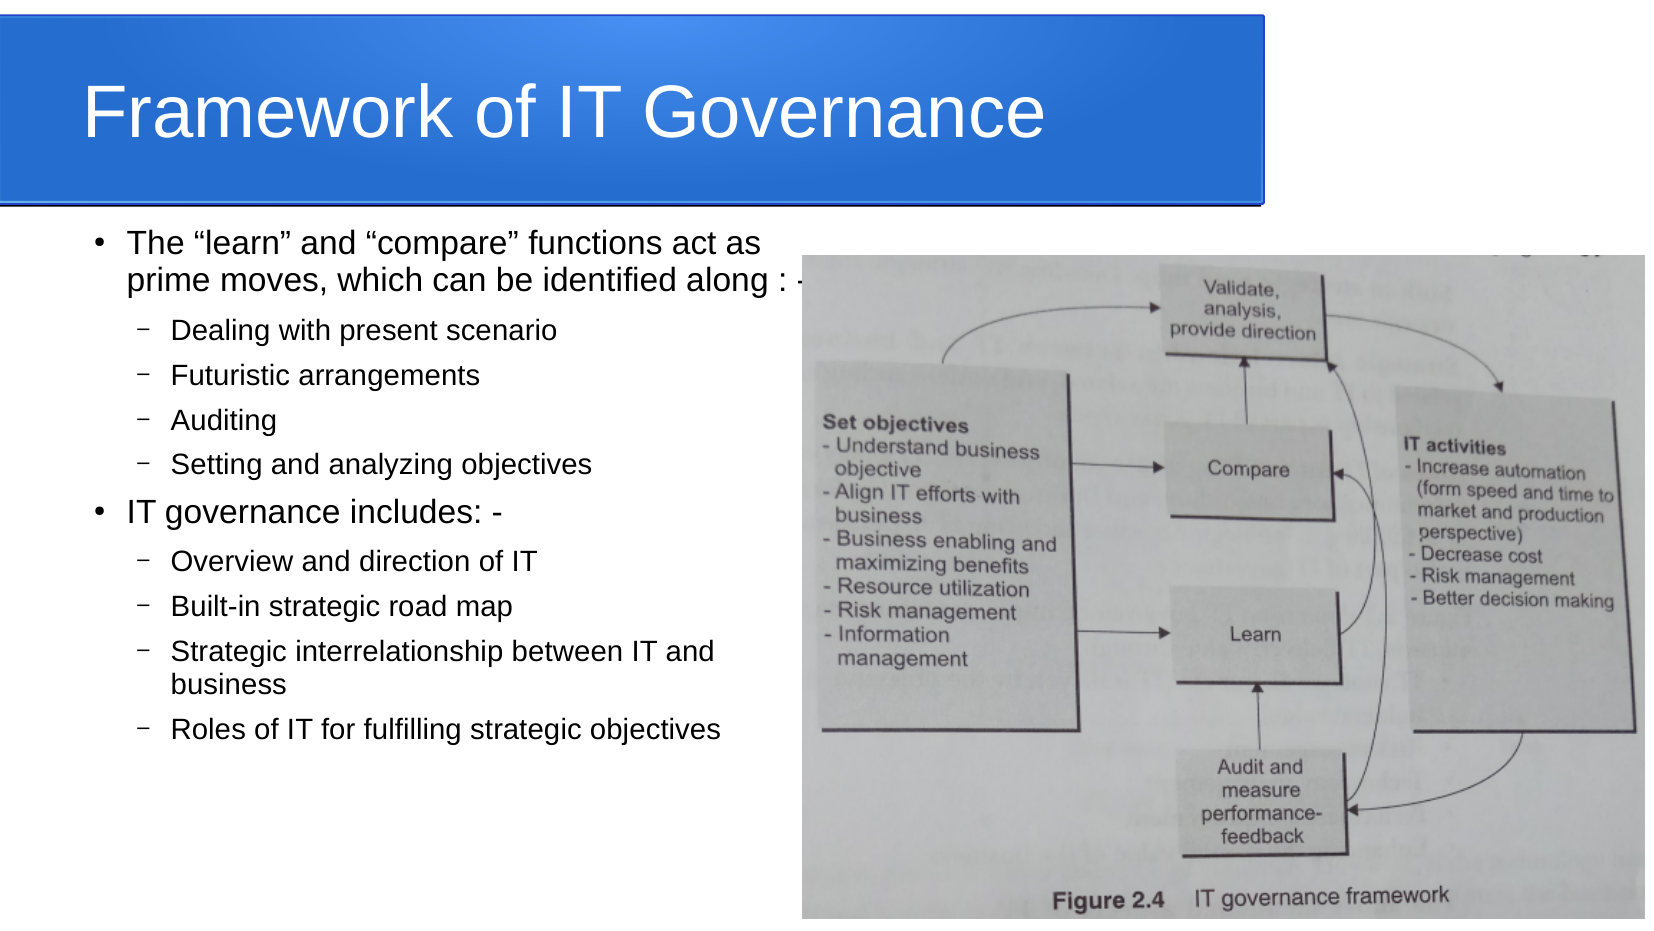

# Framework of IT Governance
The “learn” and “compare” functions act as prime moves, which can be identified along : -
Dealing with present scenario
Futuristic arrangements
Auditing
Setting and analyzing objectives
IT governance includes: -
Overview and direction of IT
Built-in strategic road map
Strategic interrelationship between IT and business
Roles of IT for fulfilling strategic objectives